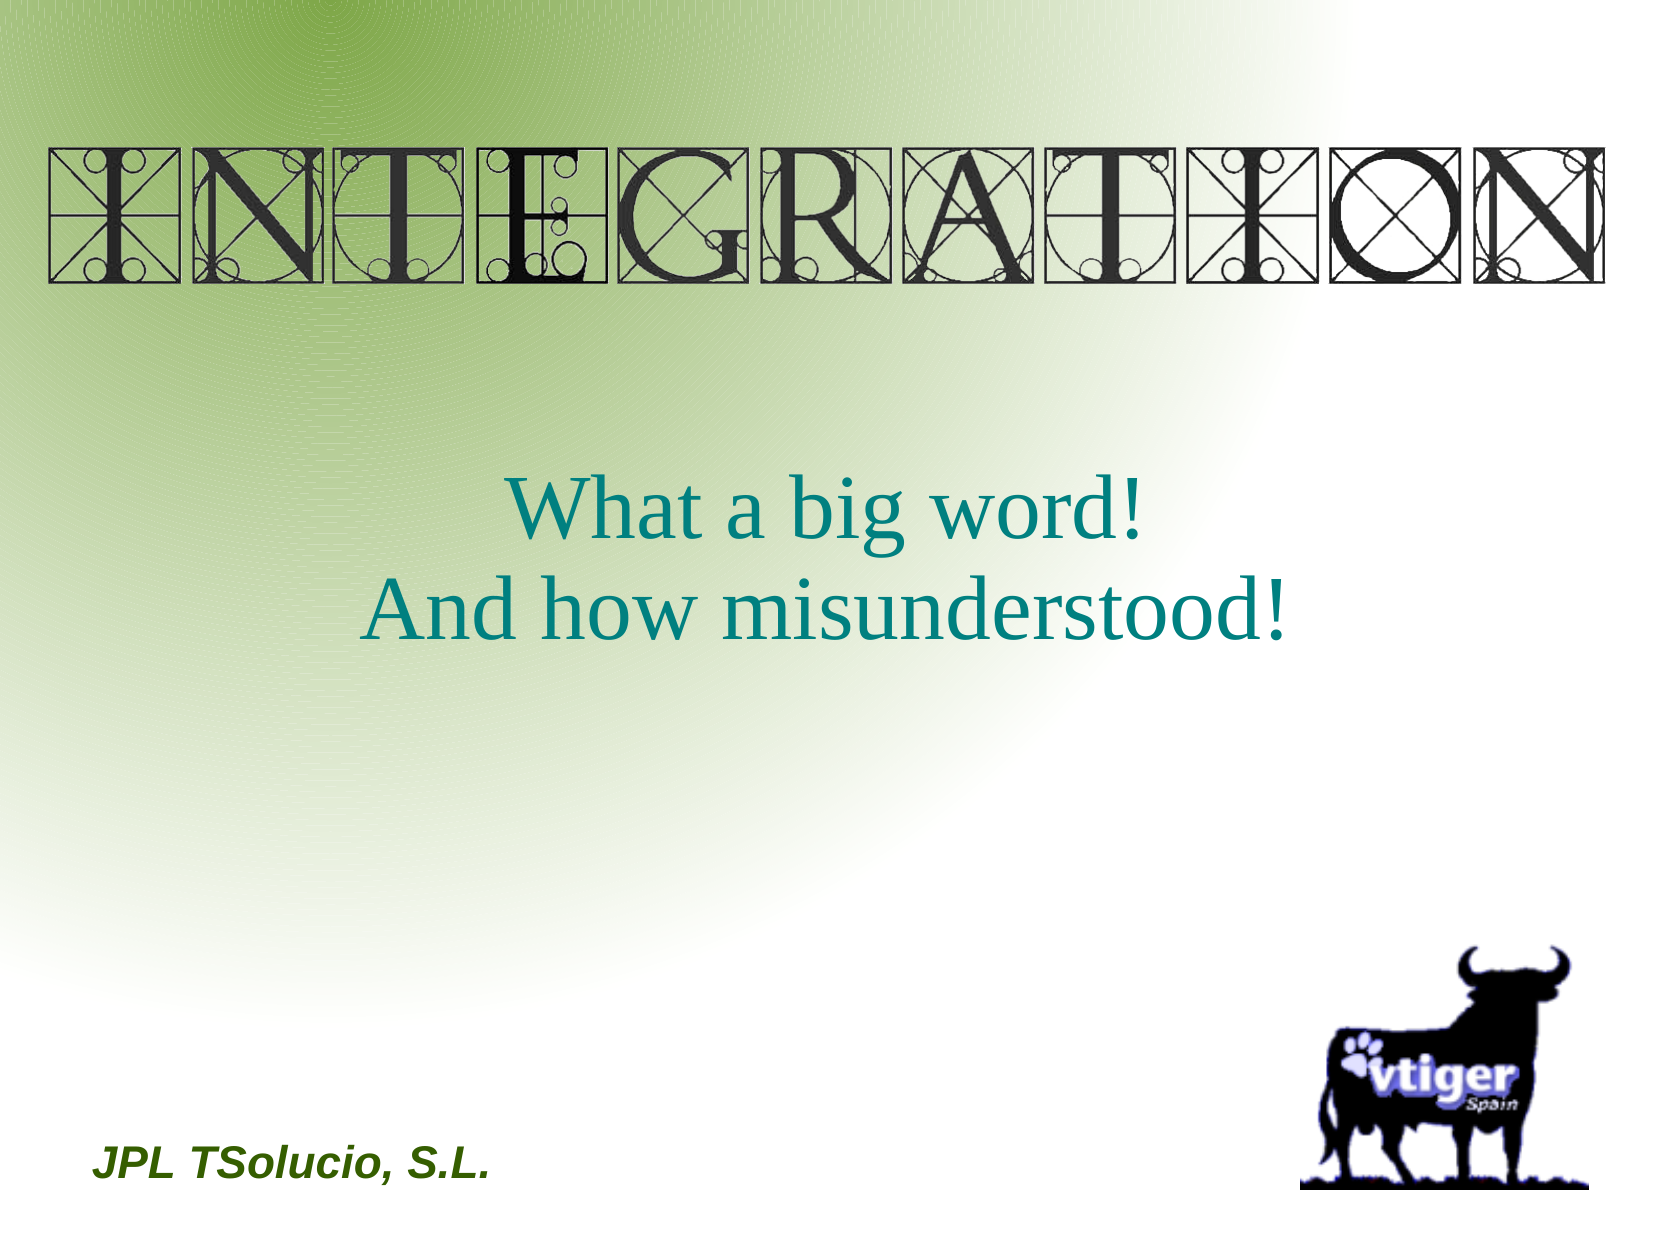

# What a big word!
And how misunderstood!